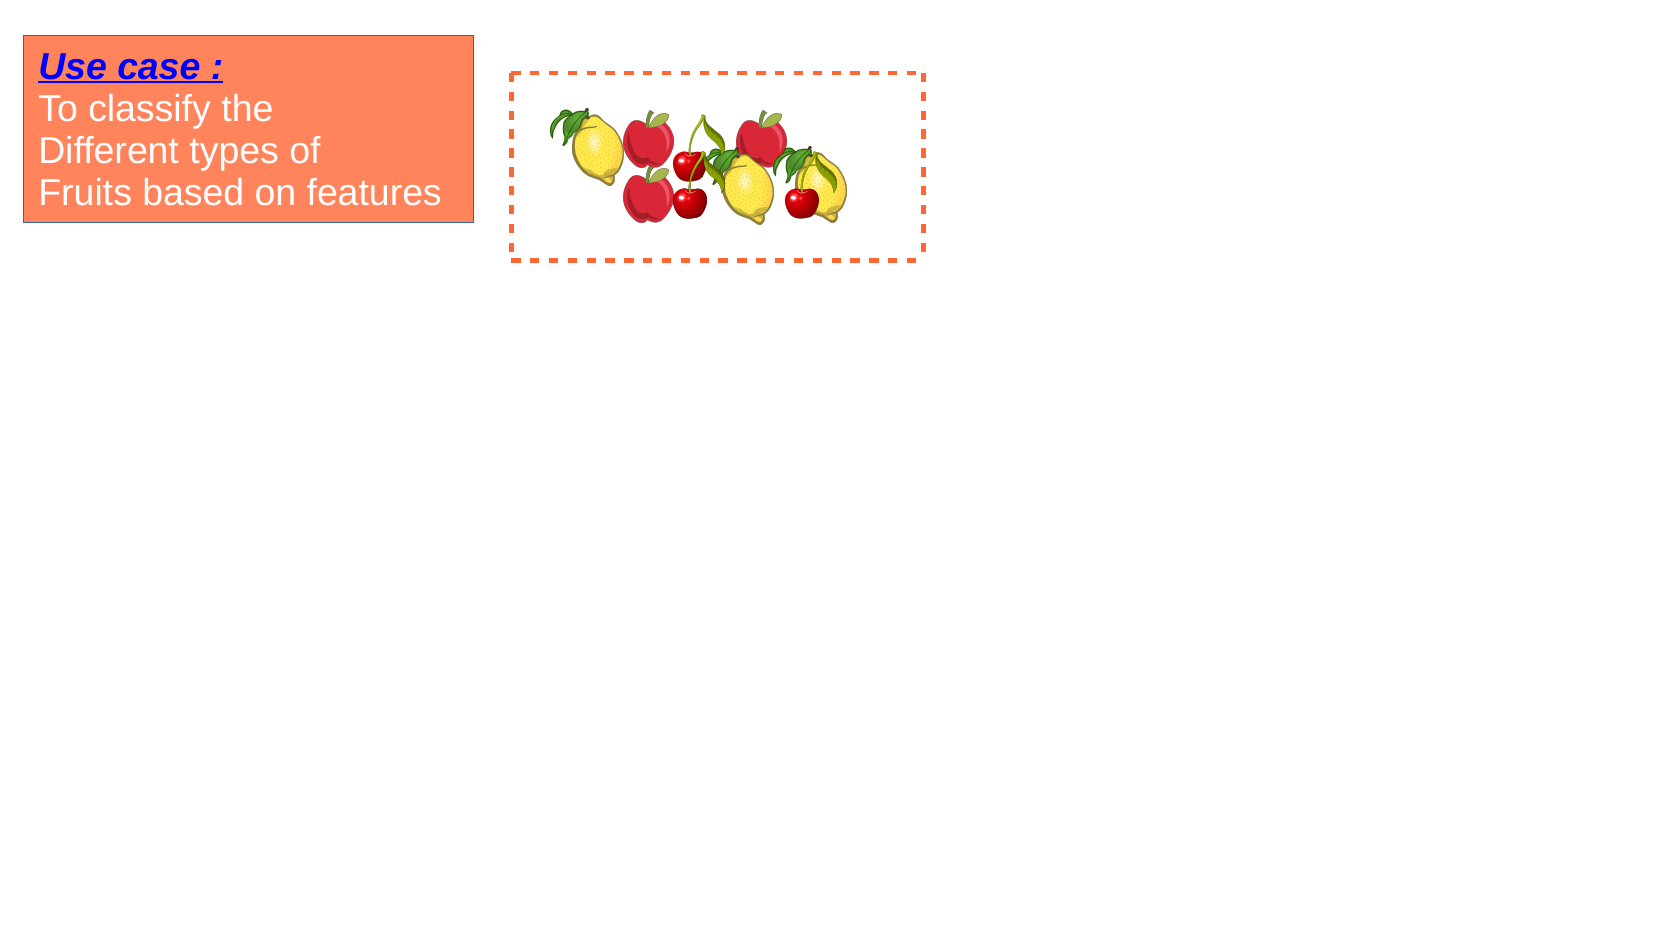

Use case :
To classify the
Different types of
Fruits based on features